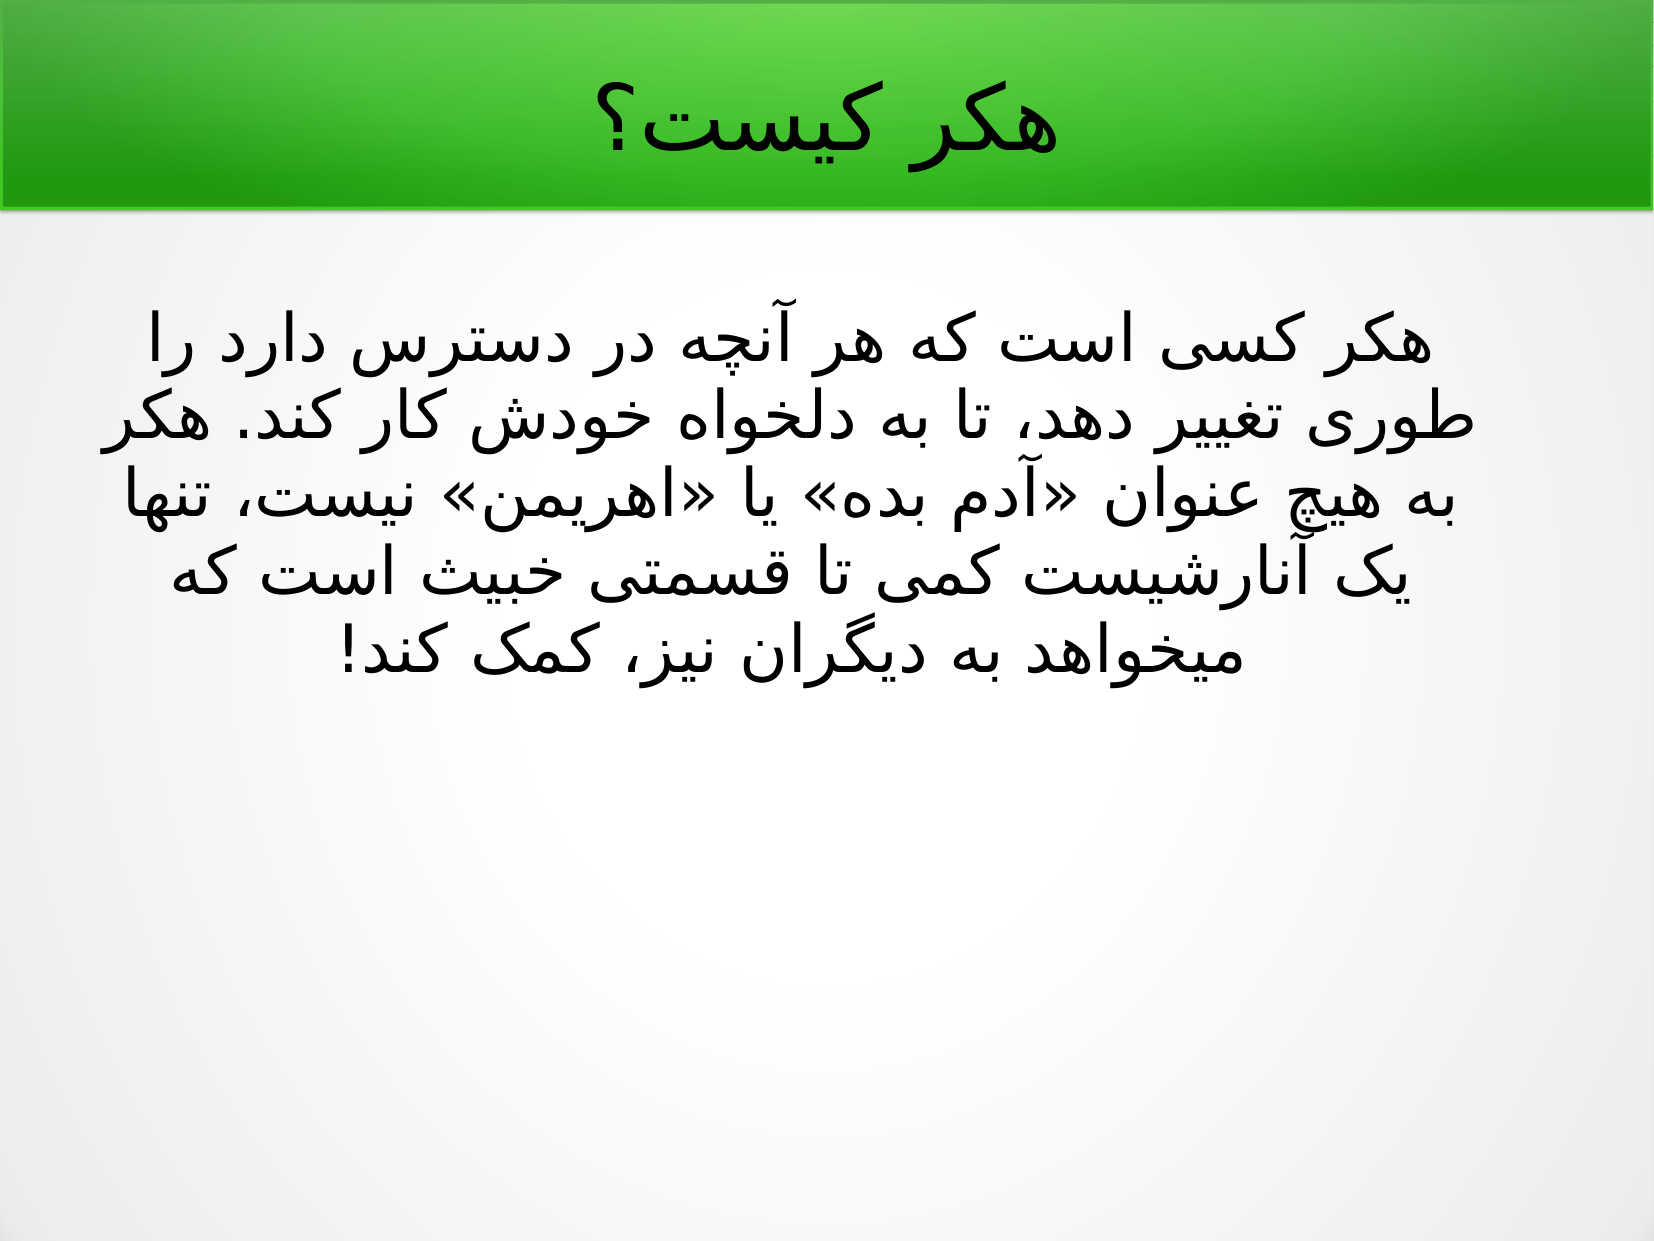

# هکر کیست؟
هکر کسی است که هر آنچه در دسترس دارد را طوری تغییر دهد، تا به دلخواه خودش کار کند. هکر به هیچ عنوان «آدم بده» یا «اهریمن» نیست، تنها یک آنارشیست کمی تا قسمتی خبیث است که میخواهد به دیگران نیز، کمک کند!